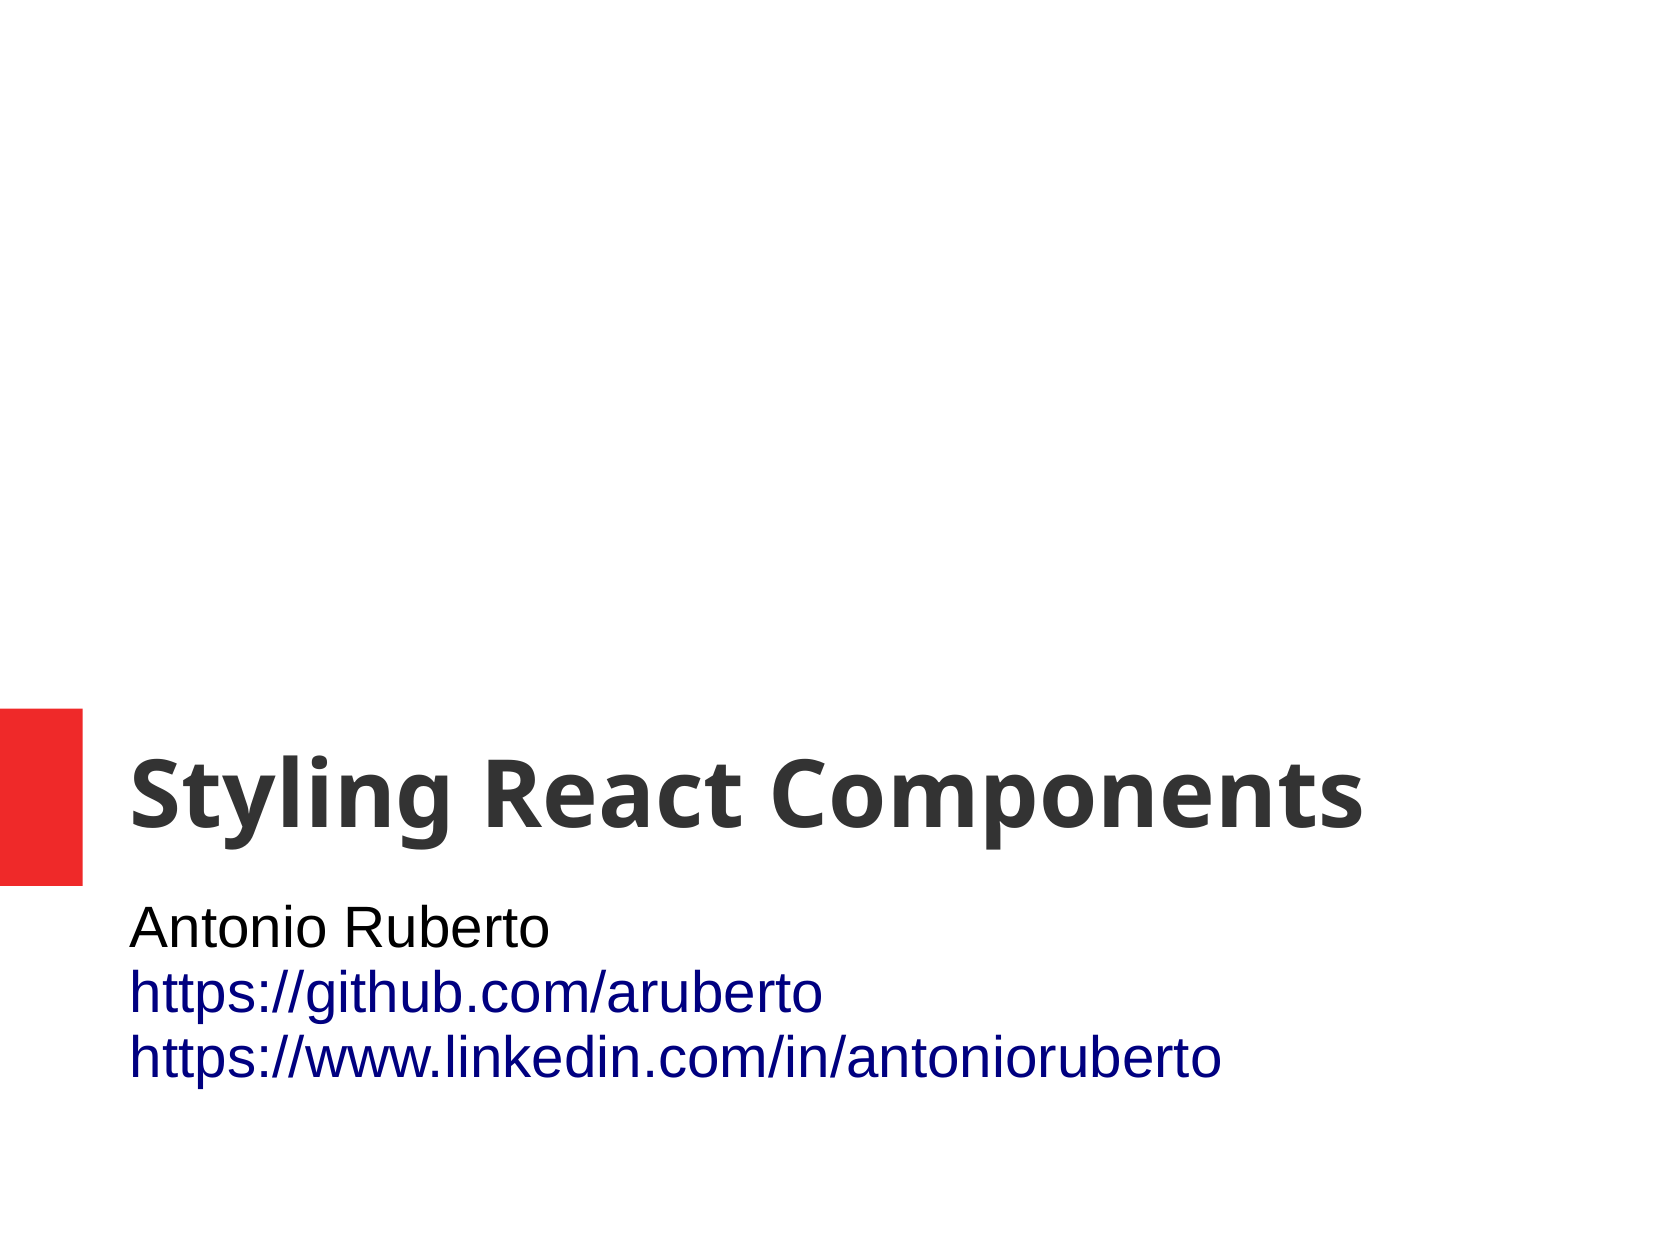

# Styling React Components
Antonio Ruberto
https://github.com/aruberto
https://www.linkedin.com/in/antonioruberto